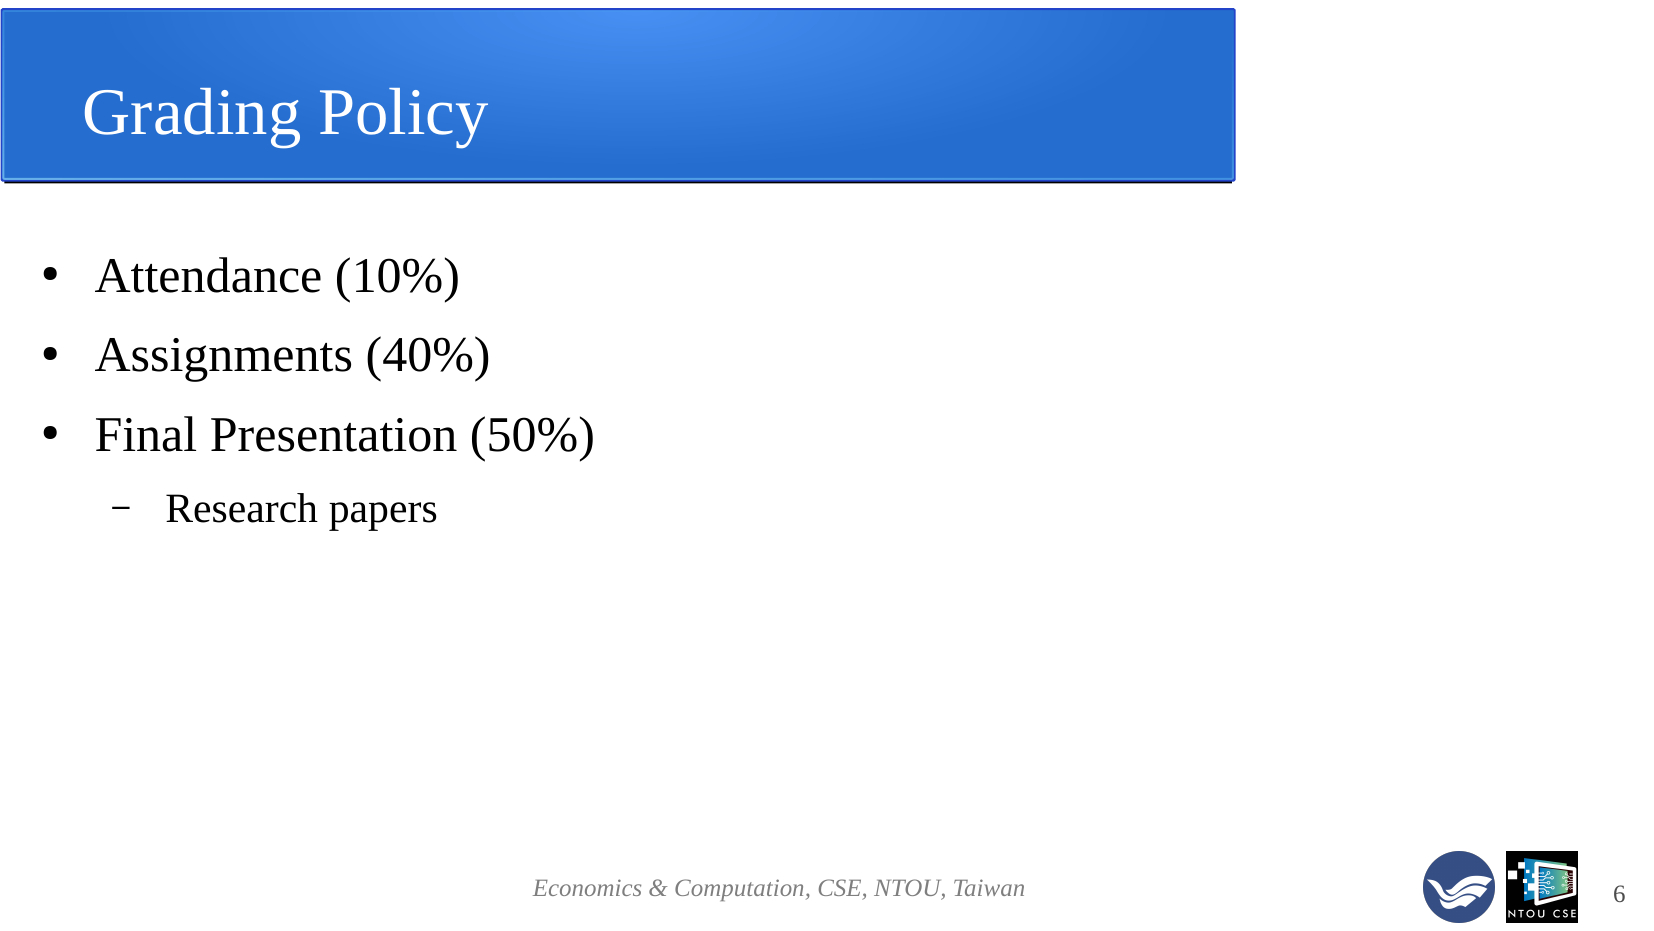

# Grading Policy
Attendance (10%)
Assignments (40%)
Final Presentation (50%)
Research papers
Economics & Computation, CSE, NTOU, Taiwan
6